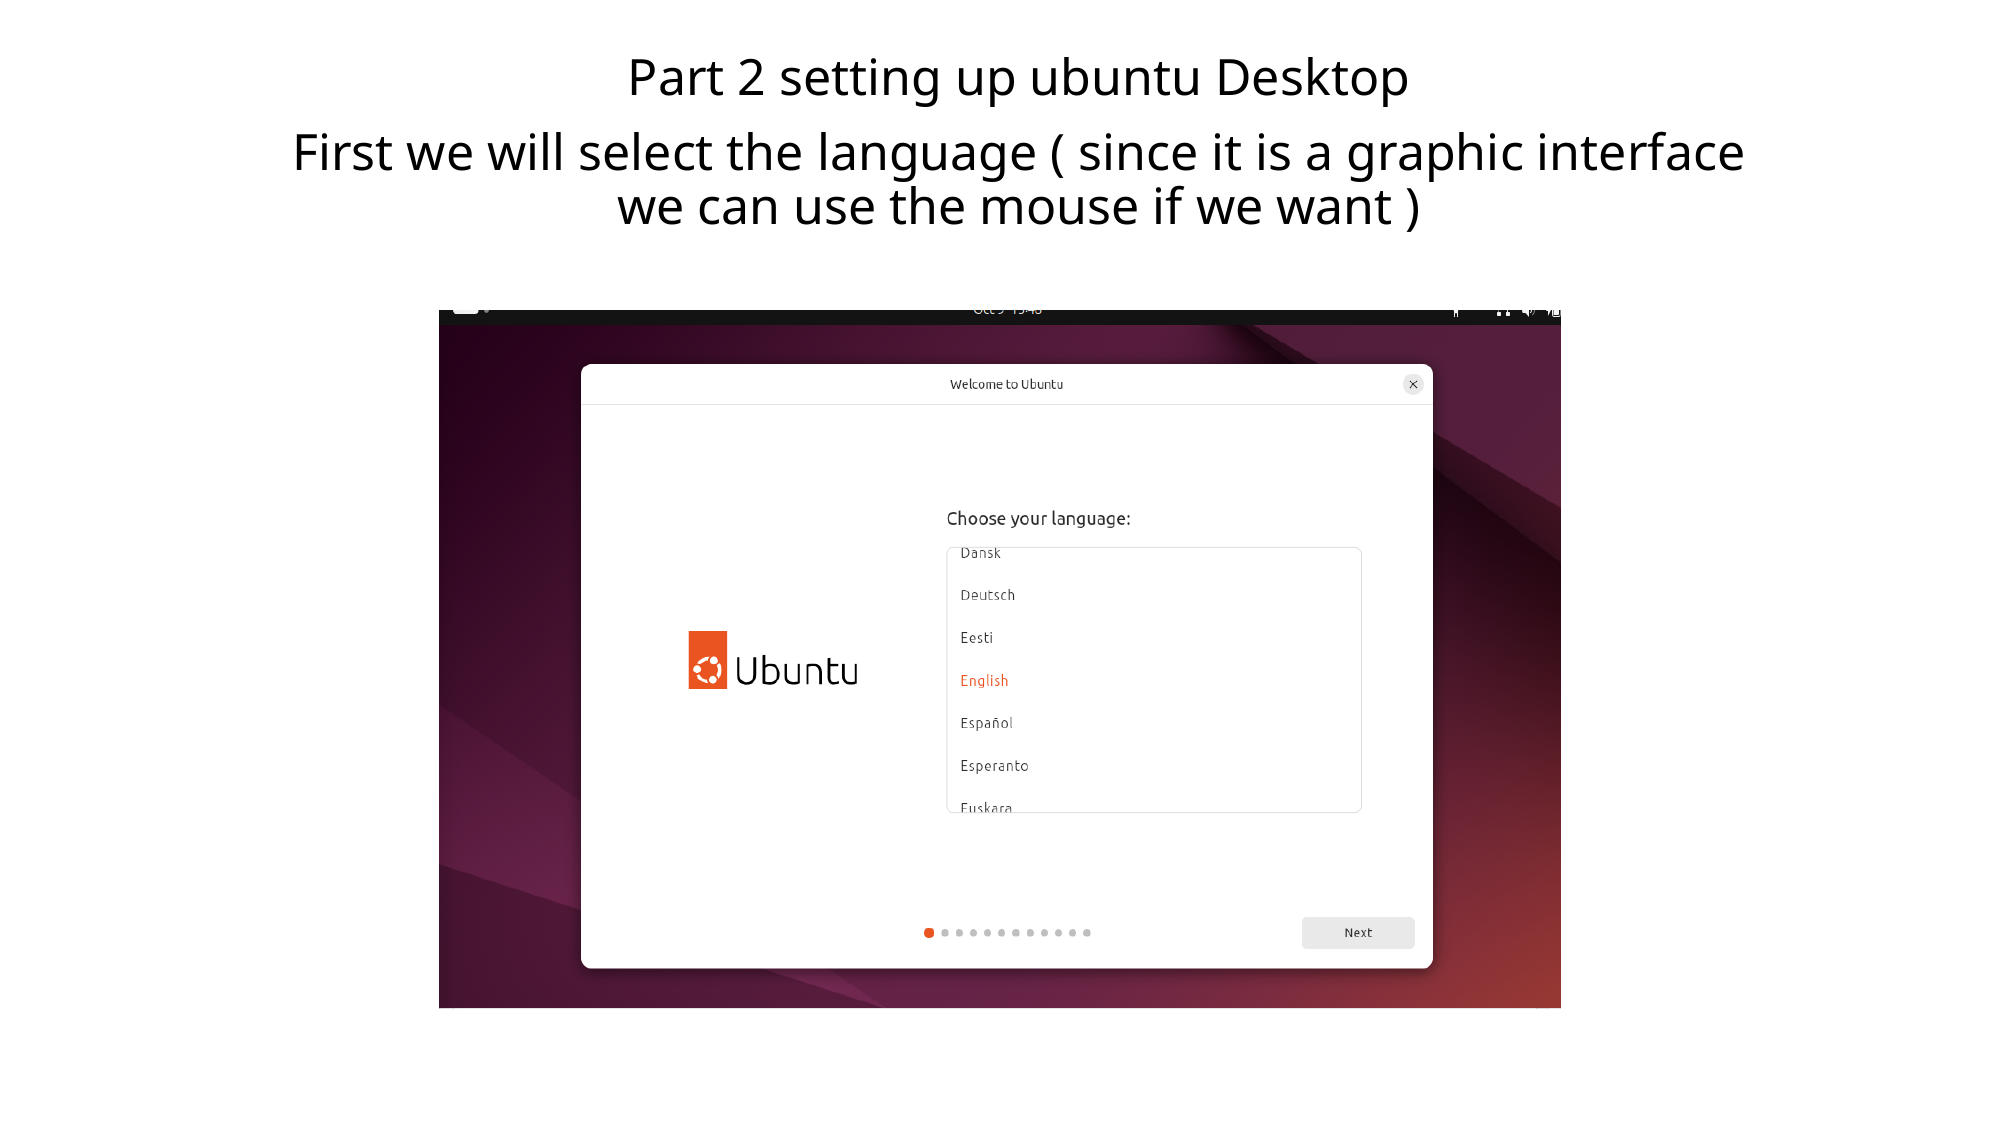

# Part 2 setting up ubuntu Desktop
First we will select the language ( since it is a graphic interface we can use the mouse if we want )